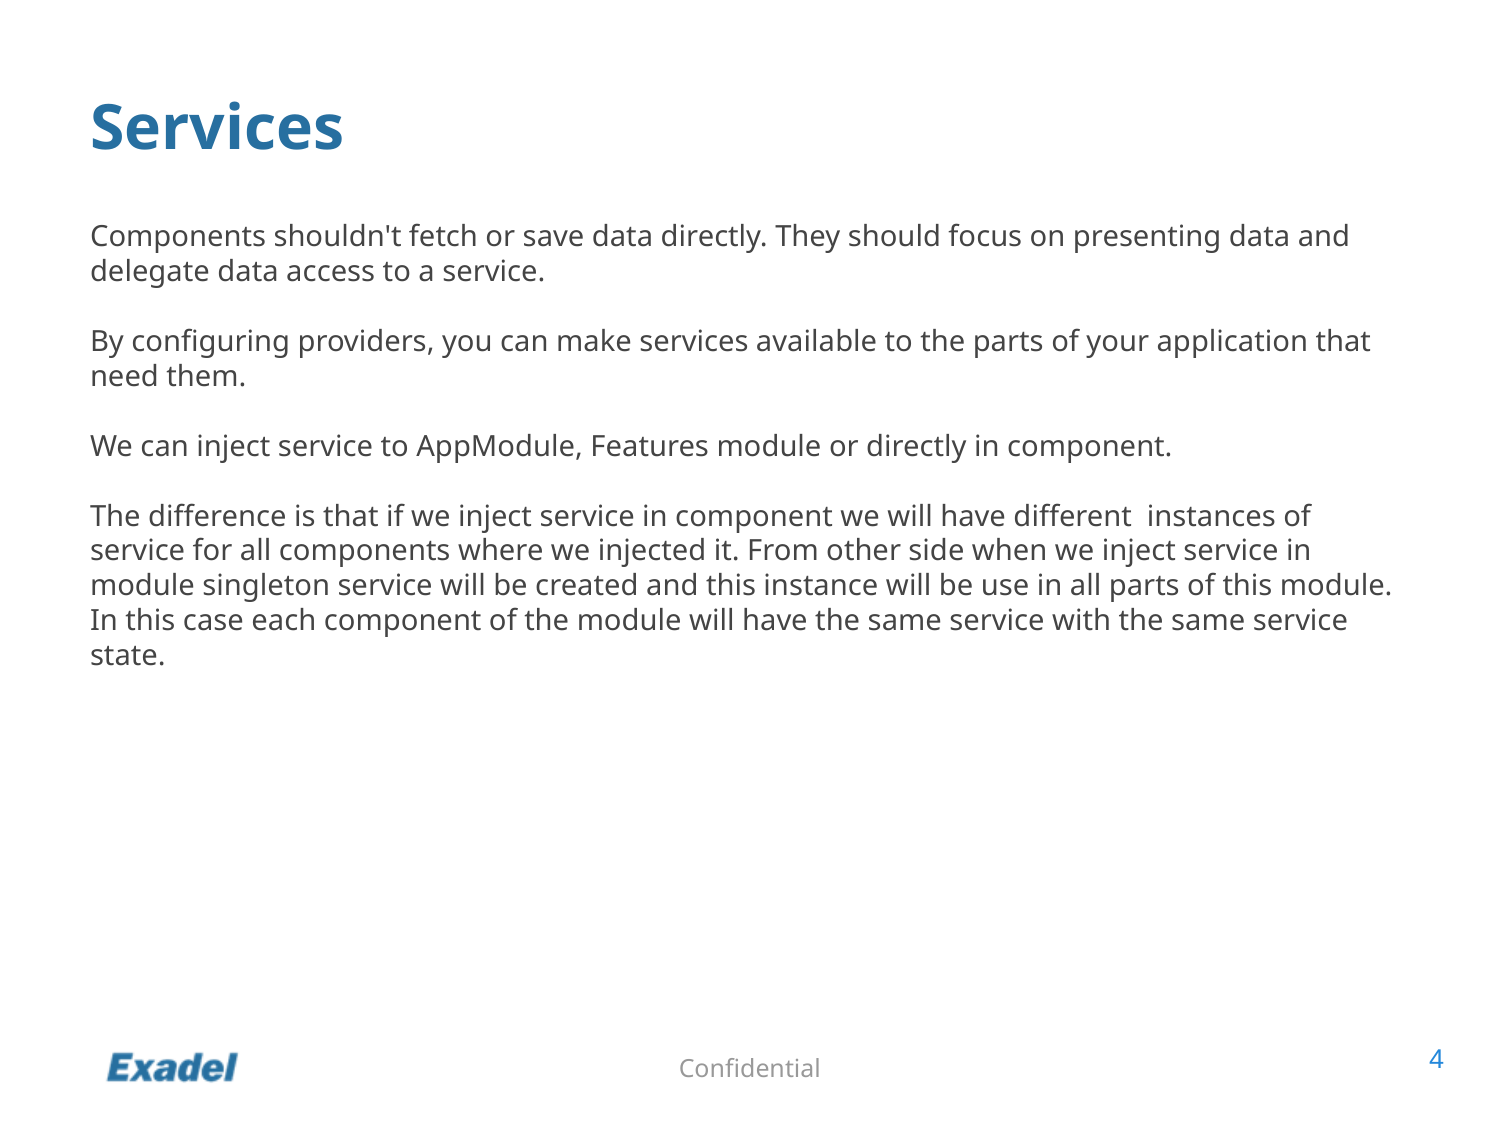

# Services
Components shouldn't fetch or save data directly. They should focus on presenting data and delegate data access to a service.
By configuring providers, you can make services available to the parts of your application that need them.
We can inject service to AppModule, Features module or directly in component.
The difference is that if we inject service in component we will have different instances of service for all components where we injected it. From other side when we inject service in module singleton service will be created and this instance will be use in all parts of this module. In this case each component of the module will have the same service with the same service state.